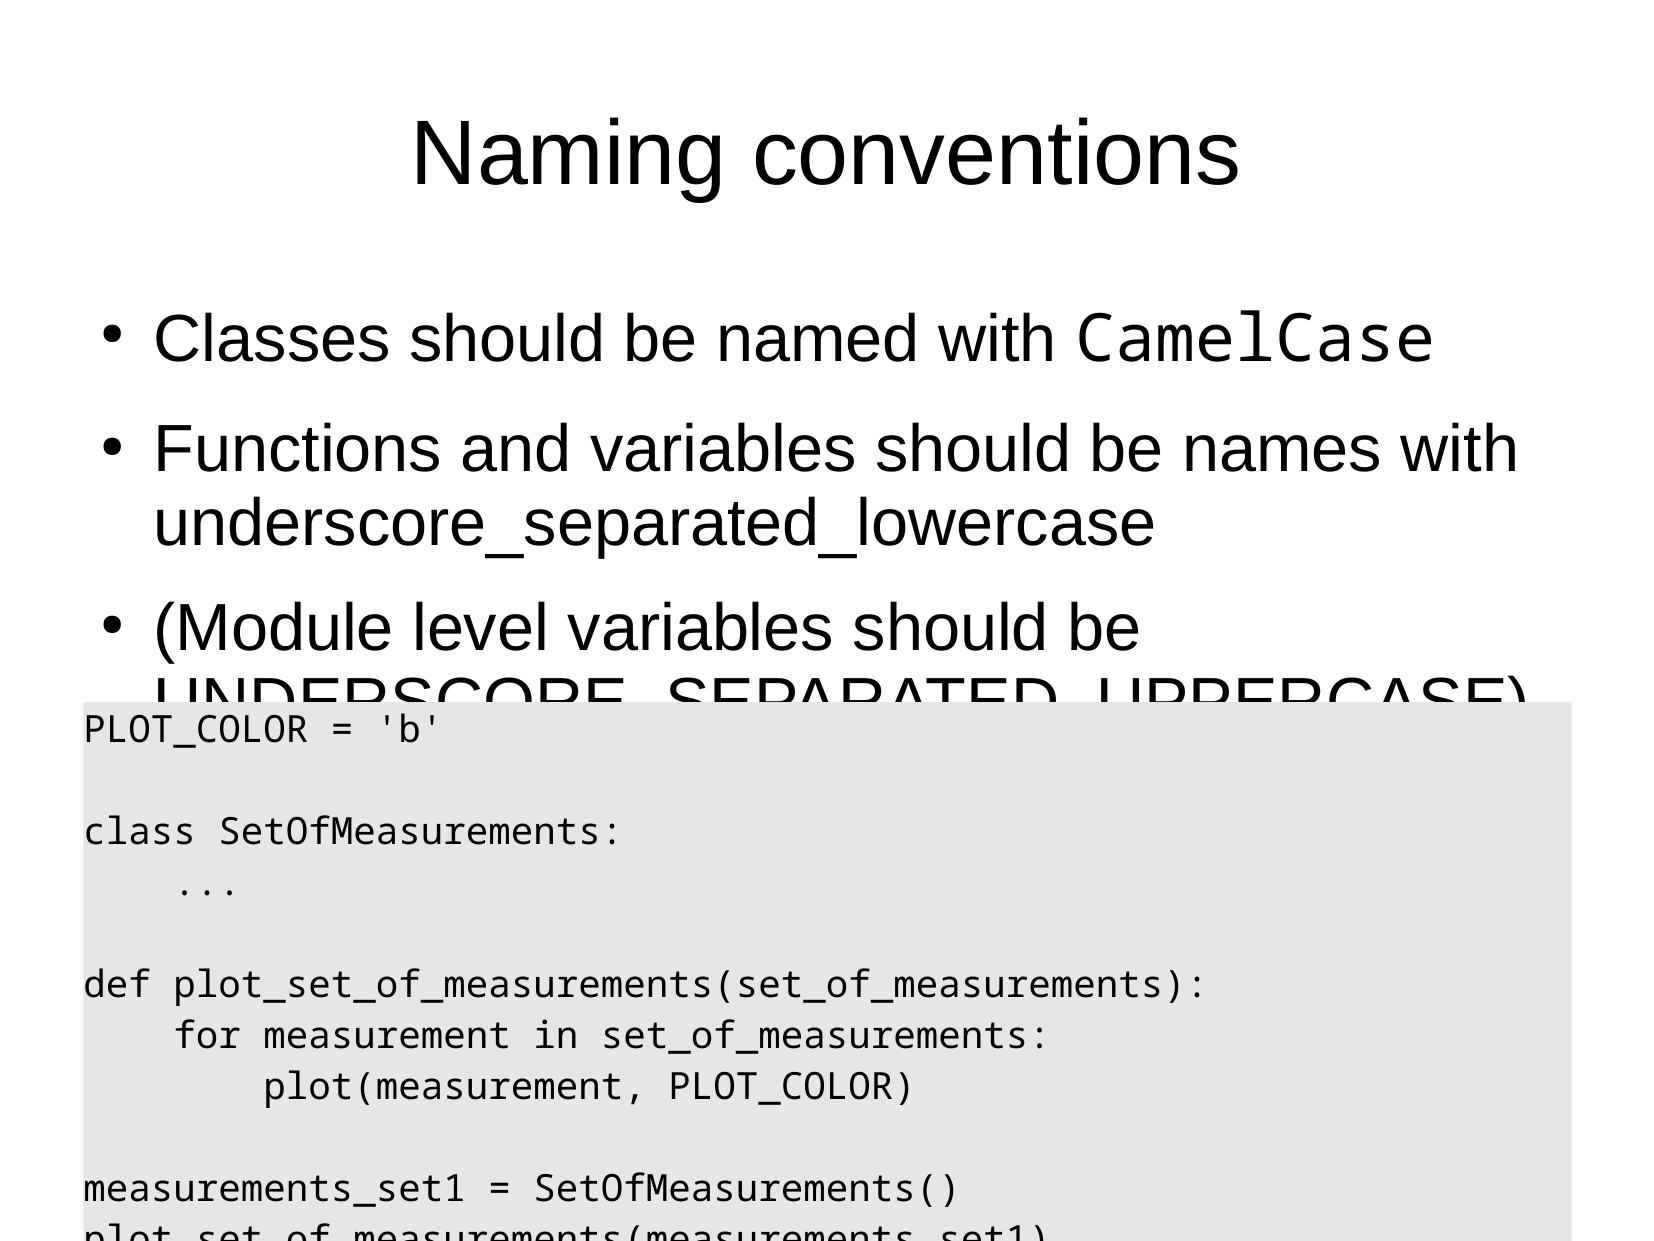

# Naming conventions
Classes should be named with CamelCase
Functions and variables should be names with underscore_separated_lowercase
(Module level variables should be UNDERSCORE_SEPARATED_UPPERCASE)
PLOT_COLOR = 'b'
class SetOfMeasurements:
 ...
def plot_set_of_measurements(set_of_measurements):
 for measurement in set_of_measurements:
 plot(measurement, PLOT_COLOR)
measurements_set1 = SetOfMeasurements()
plot_set_of_measurements(measurements_set1)